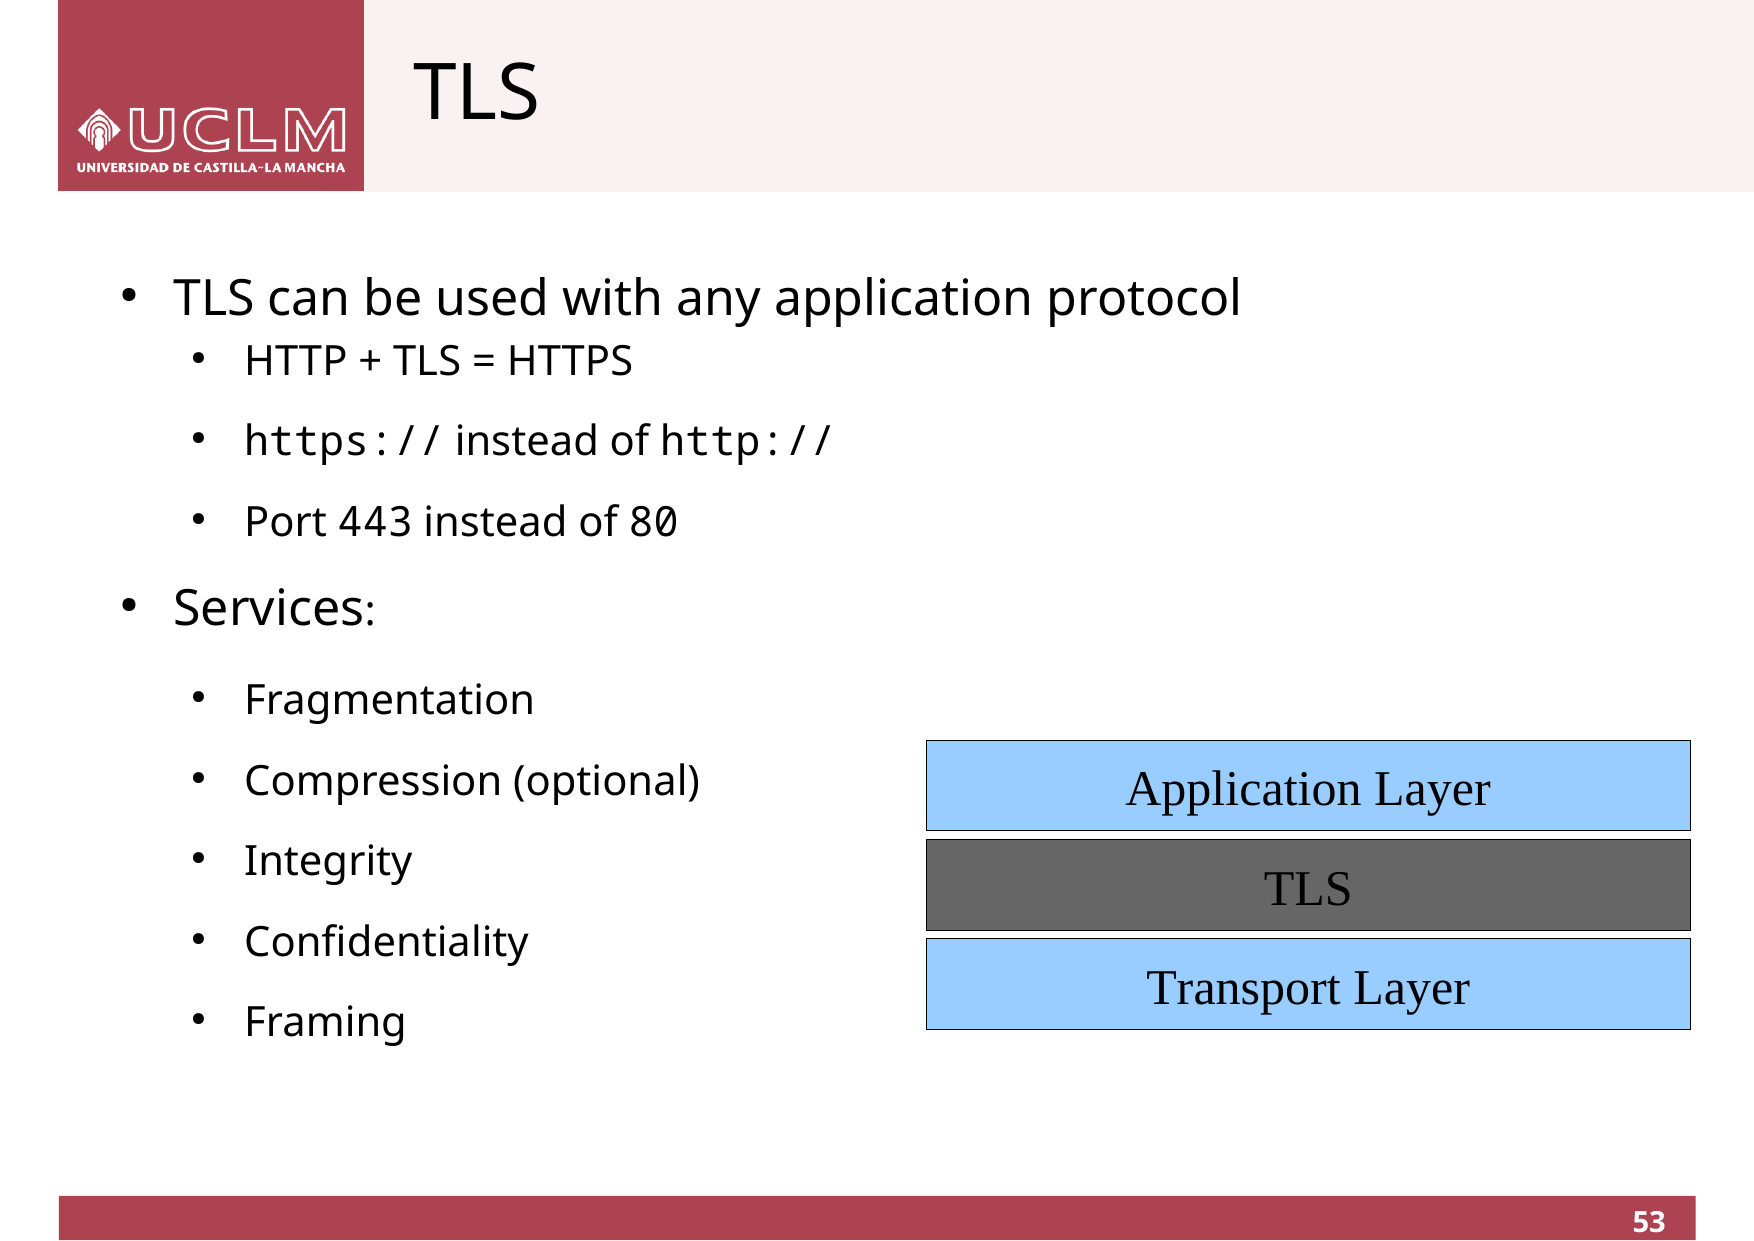

# TLS
TLS can be used with any application protocol
HTTP + TLS = HTTPS
https:// instead of http://
Port 443 instead of 80
Services:
Fragmentation
Compression (optional)
Integrity
Confidentiality
Framing
Application Layer
TLS
Transport Layer
53